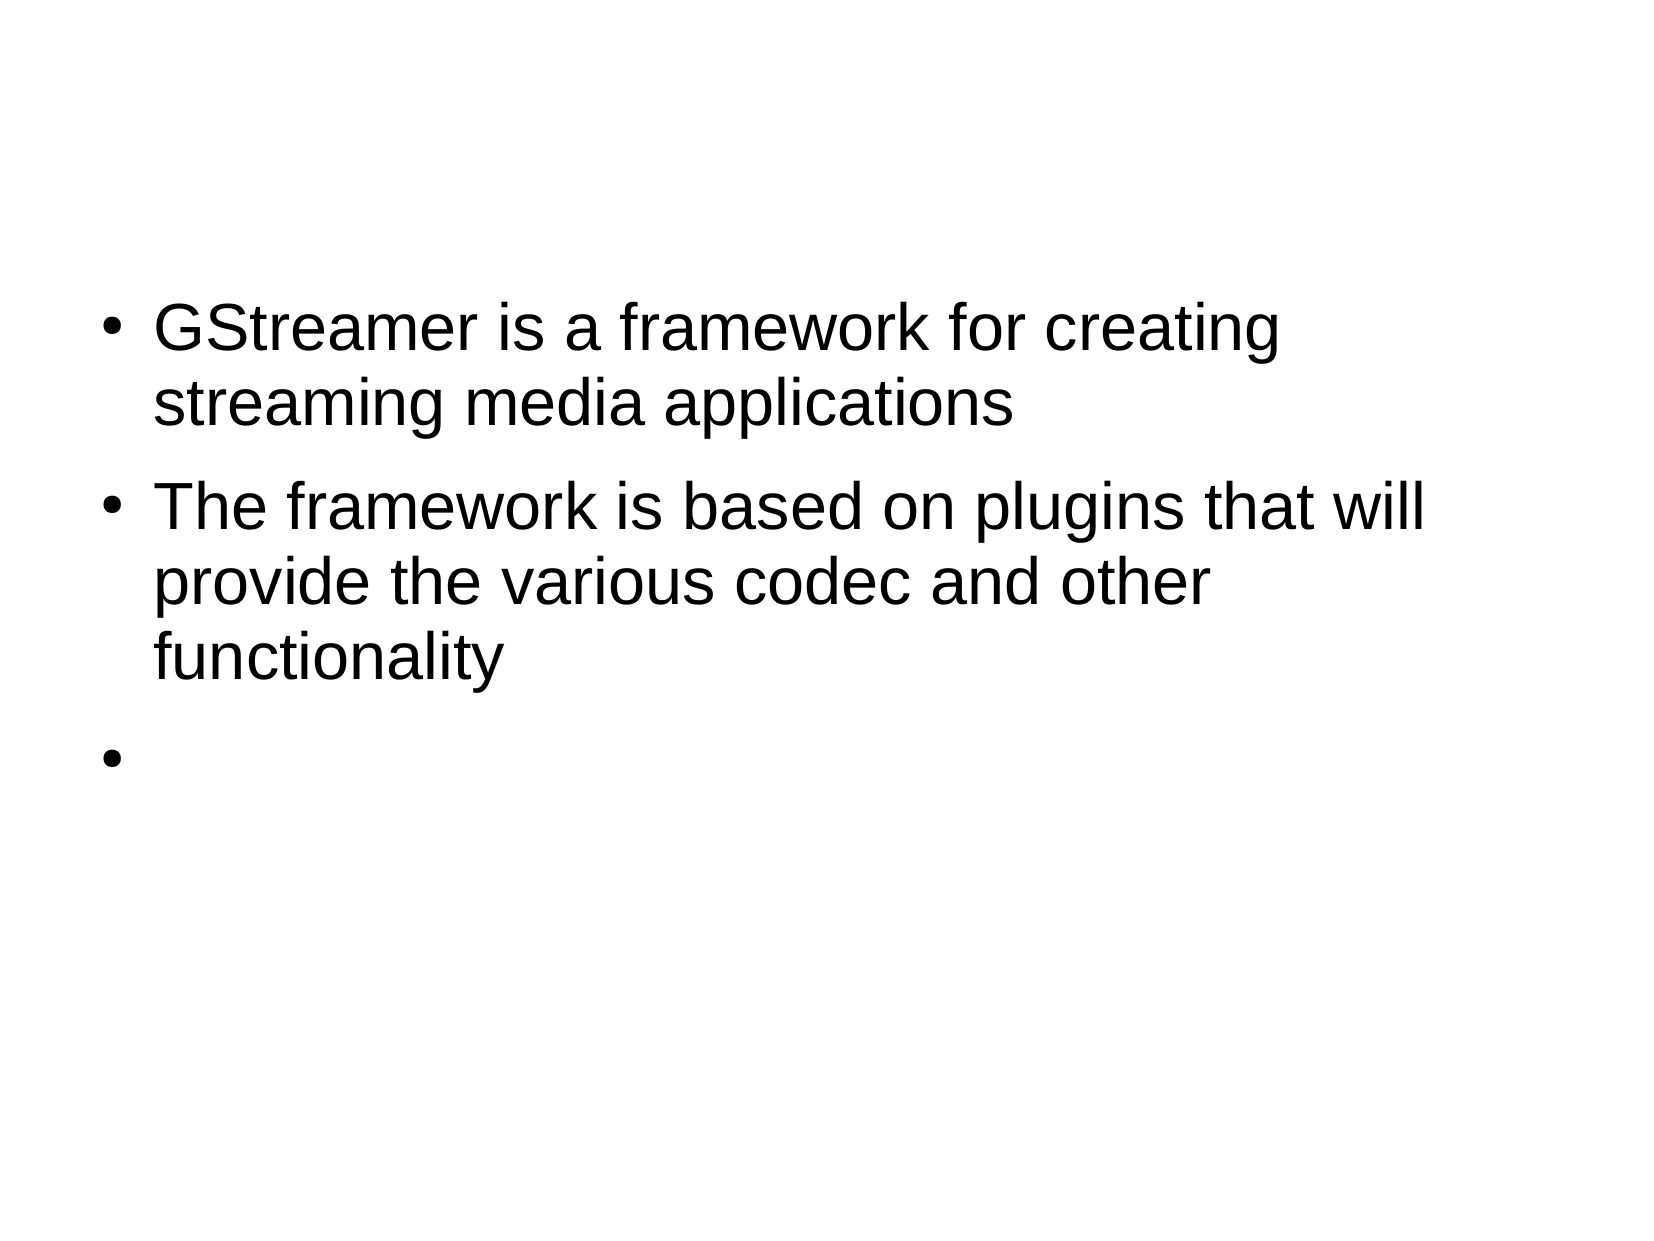

#
GStreamer is a framework for creating streaming media applications
The framework is based on plugins that will provide the various codec and other functionality